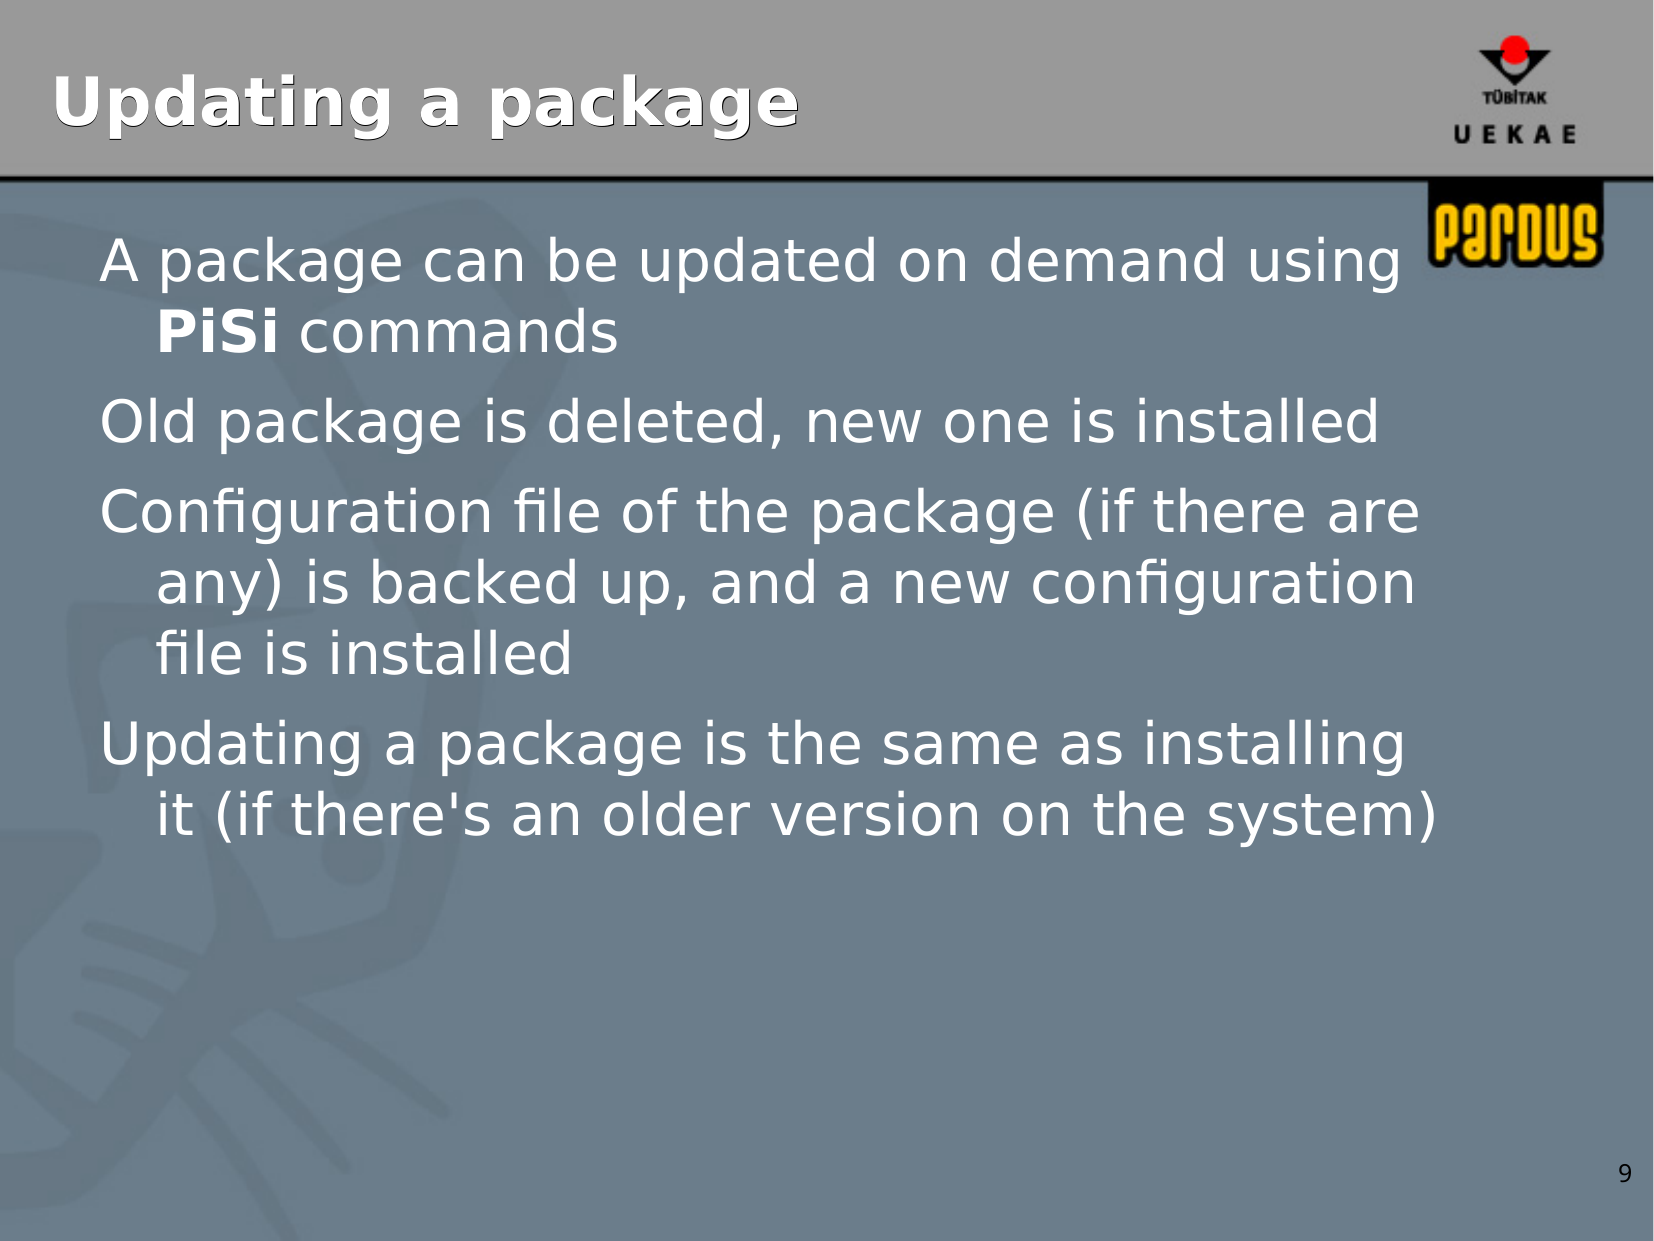

# Updating a package
A package can be updated on demand using PiSi commands
Old package is deleted, new one is installed
Configuration file of the package (if there are any) is backed up, and a new configuration file is installed
Updating a package is the same as installing it (if there's an older version on the system)